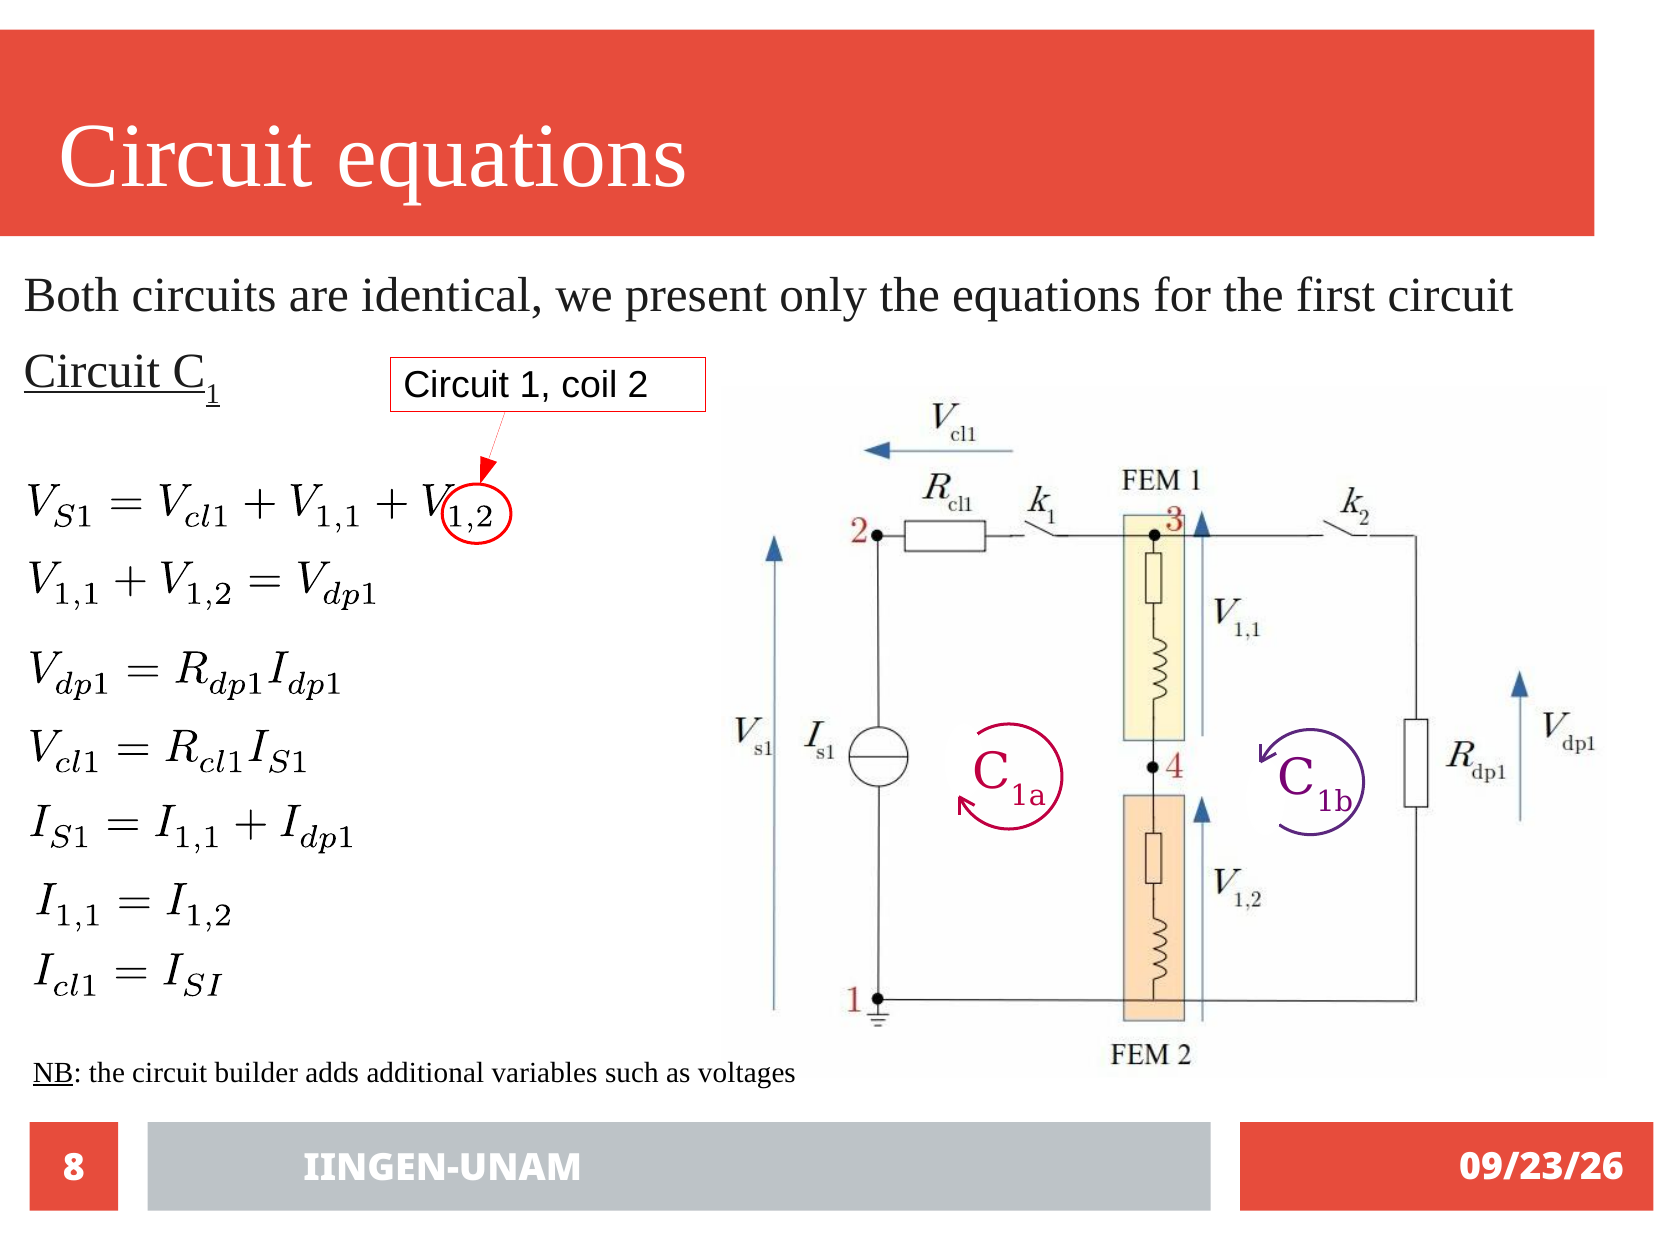

# Circuit equations
Both circuits are identical, we present only the equations for the first circuit
Circuit C1
Circuit 1, coil 2
C1a
C1b
NB: the circuit builder adds additional variables such as voltages
8
IINGEN-UNAM